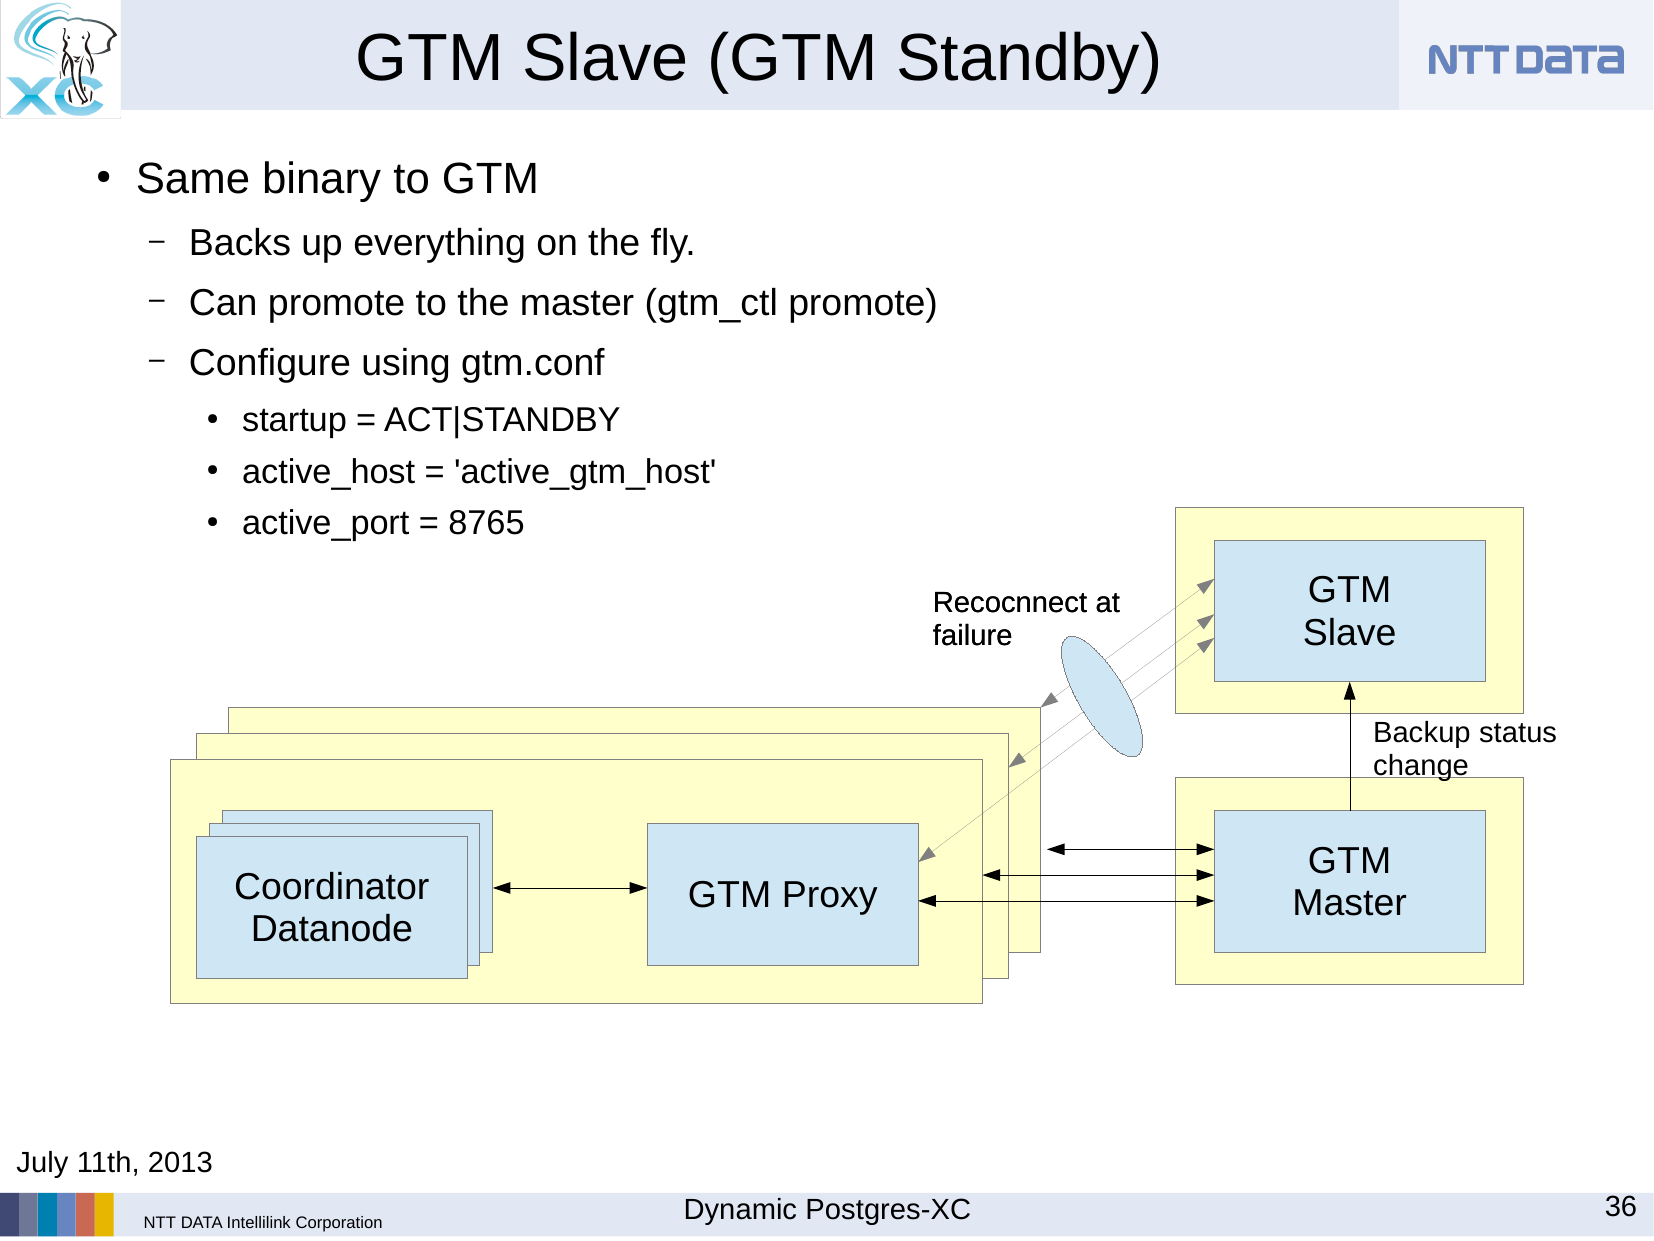

# GTM Slave (GTM Standby)
Same binary to GTM
Backs up everything on the fly.
Can promote to the master (gtm_ctl promote)
Configure using gtm.conf
startup = ACT|STANDBY
active_host = 'active_gtm_host'
active_port = 8765
GTM
Slave
Recocnnect at failure
Recocnnect at failure
Backup status
change
GTM
Master
GTM Proxy
Coordinator
Datanode
July 11th, 2013
36
Dynamic Postgres-XC